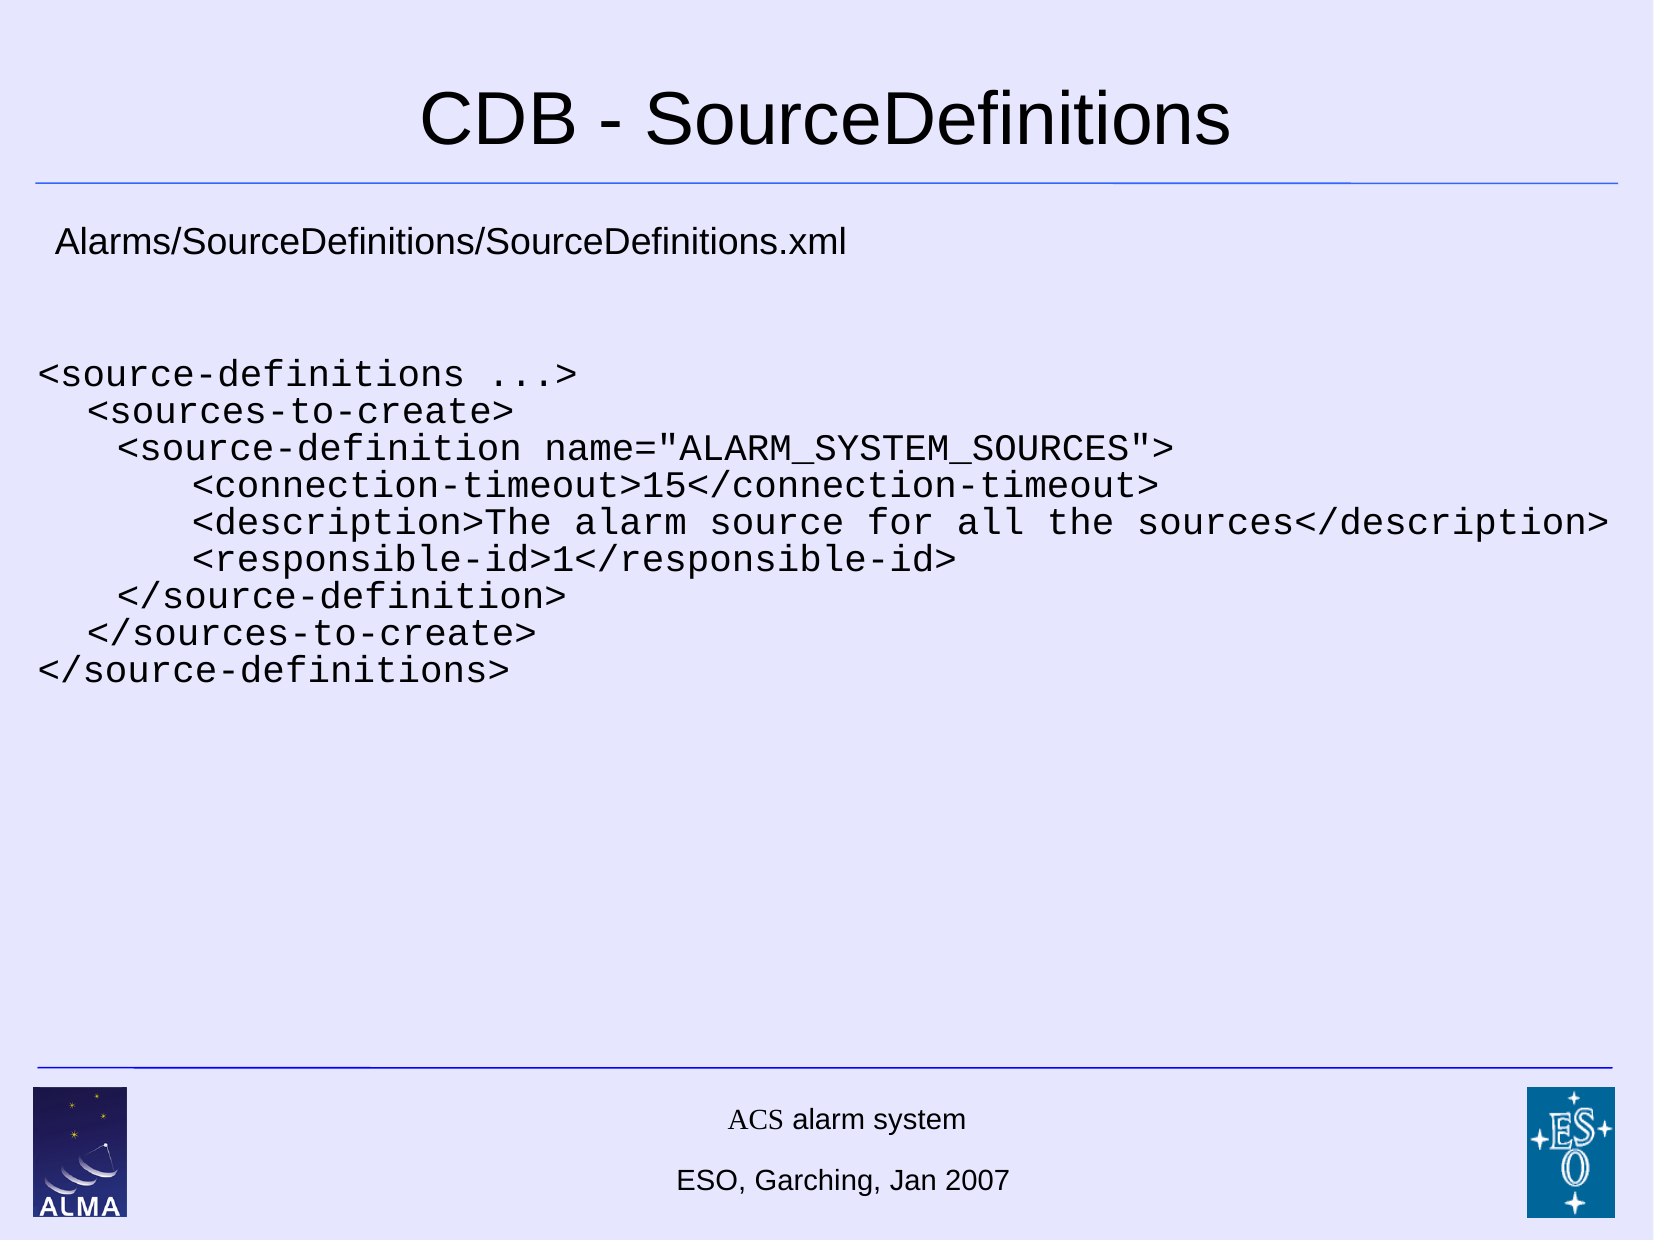

# CDB - SourceDefinitions
Alarms/SourceDefinitions/SourceDefinitions.xml
<source-definitions ...>
	 <sources-to-create>
		<source-definition name="ALARM_SYSTEM_SOURCES">
			<connection-timeout>15</connection-timeout>
			<description>The alarm source for all the sources</description>
			<responsible-id>1</responsible-id>
		</source-definition>
	 </sources-to-create>
</source-definitions>